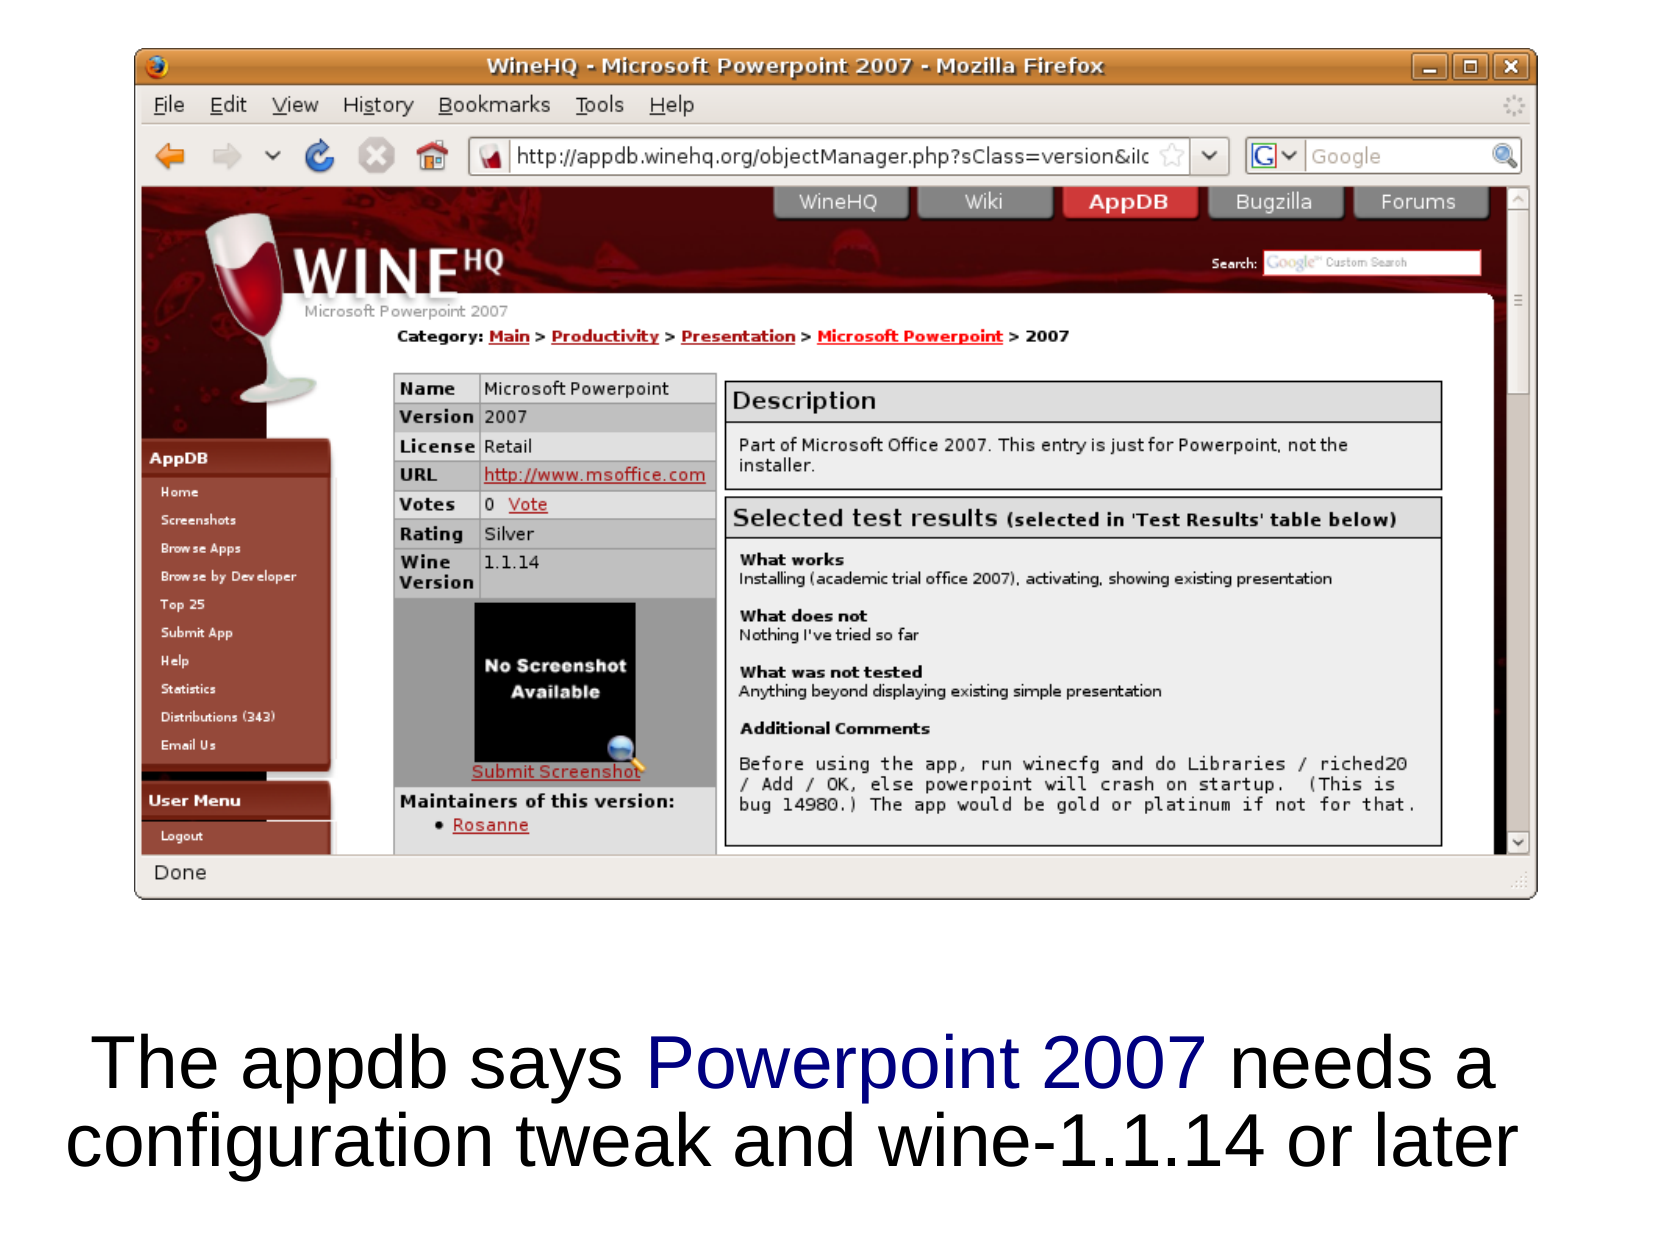

# The appdb says Powerpoint 2007 needs a configuration tweak and wine-1.1.14 or later